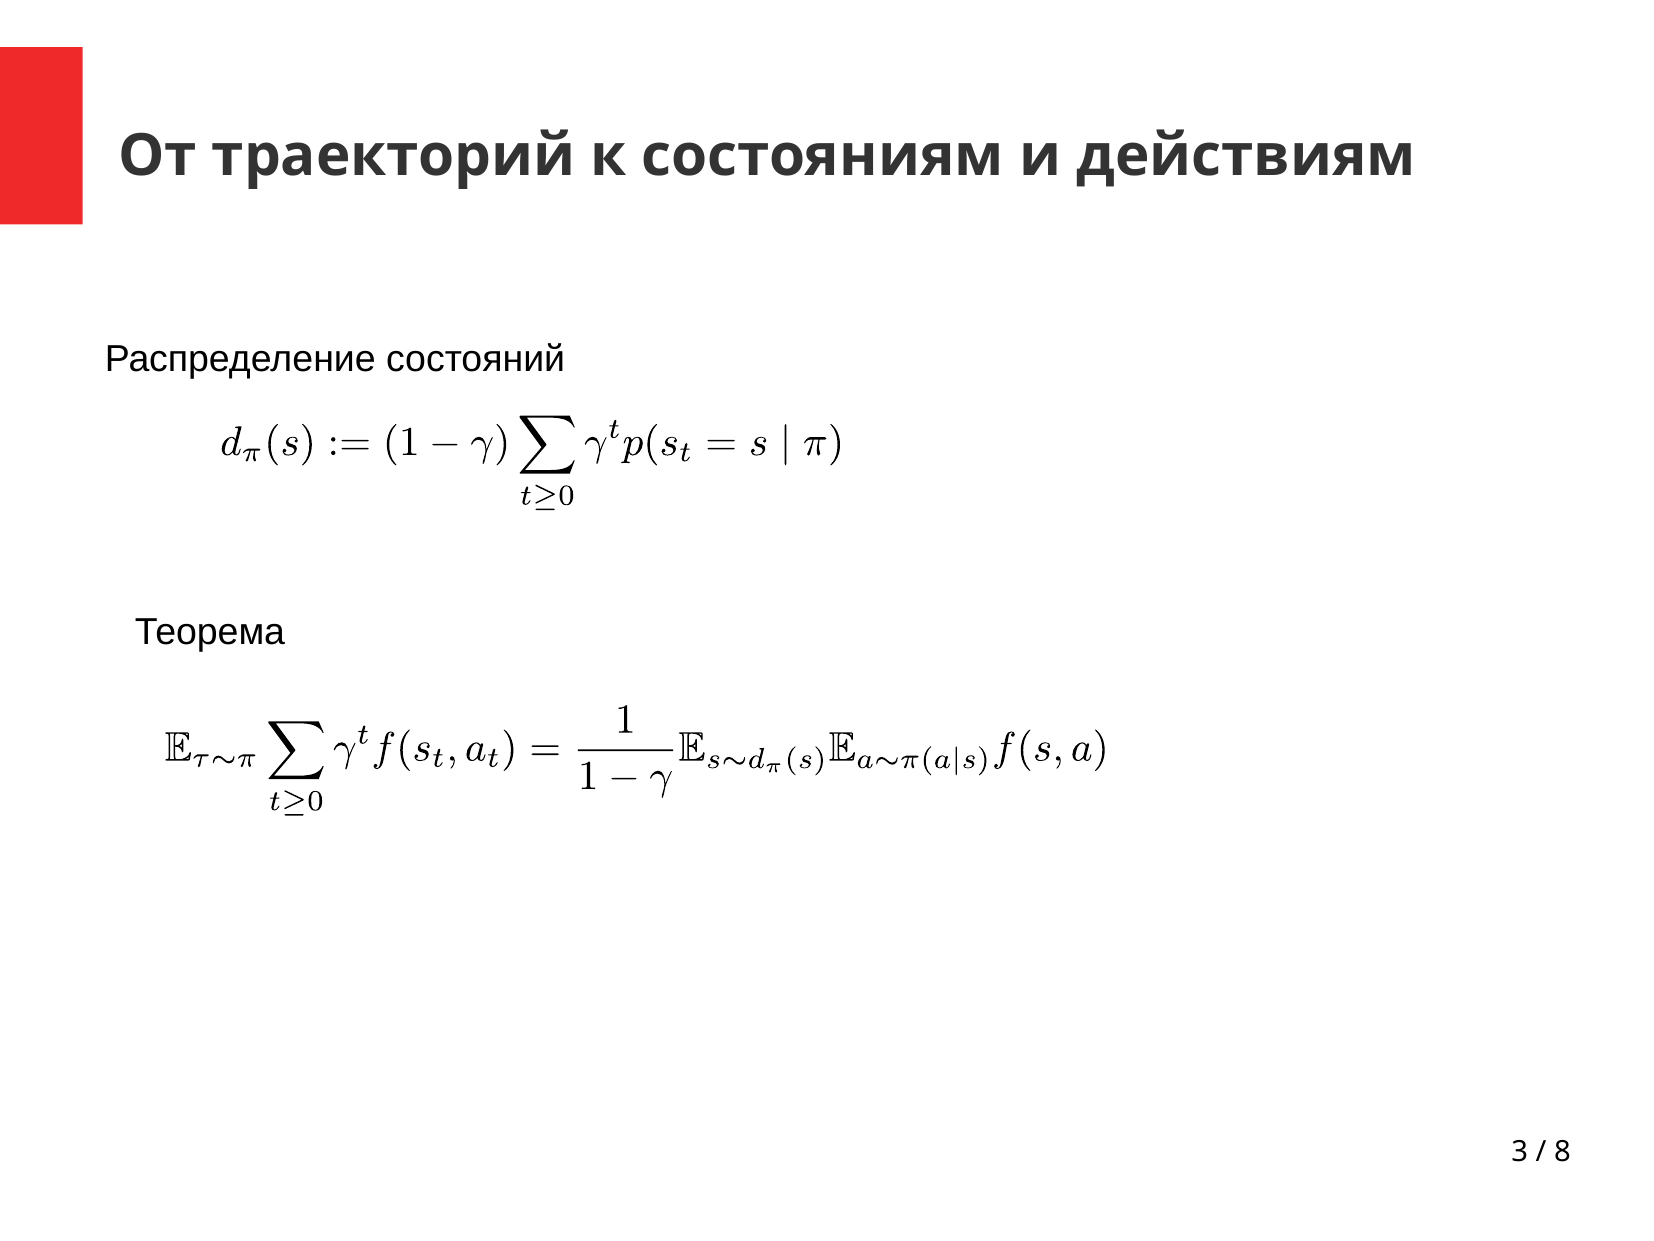

# От траекторий к состояниям и действиям
Распределение состояний
Теорема
3